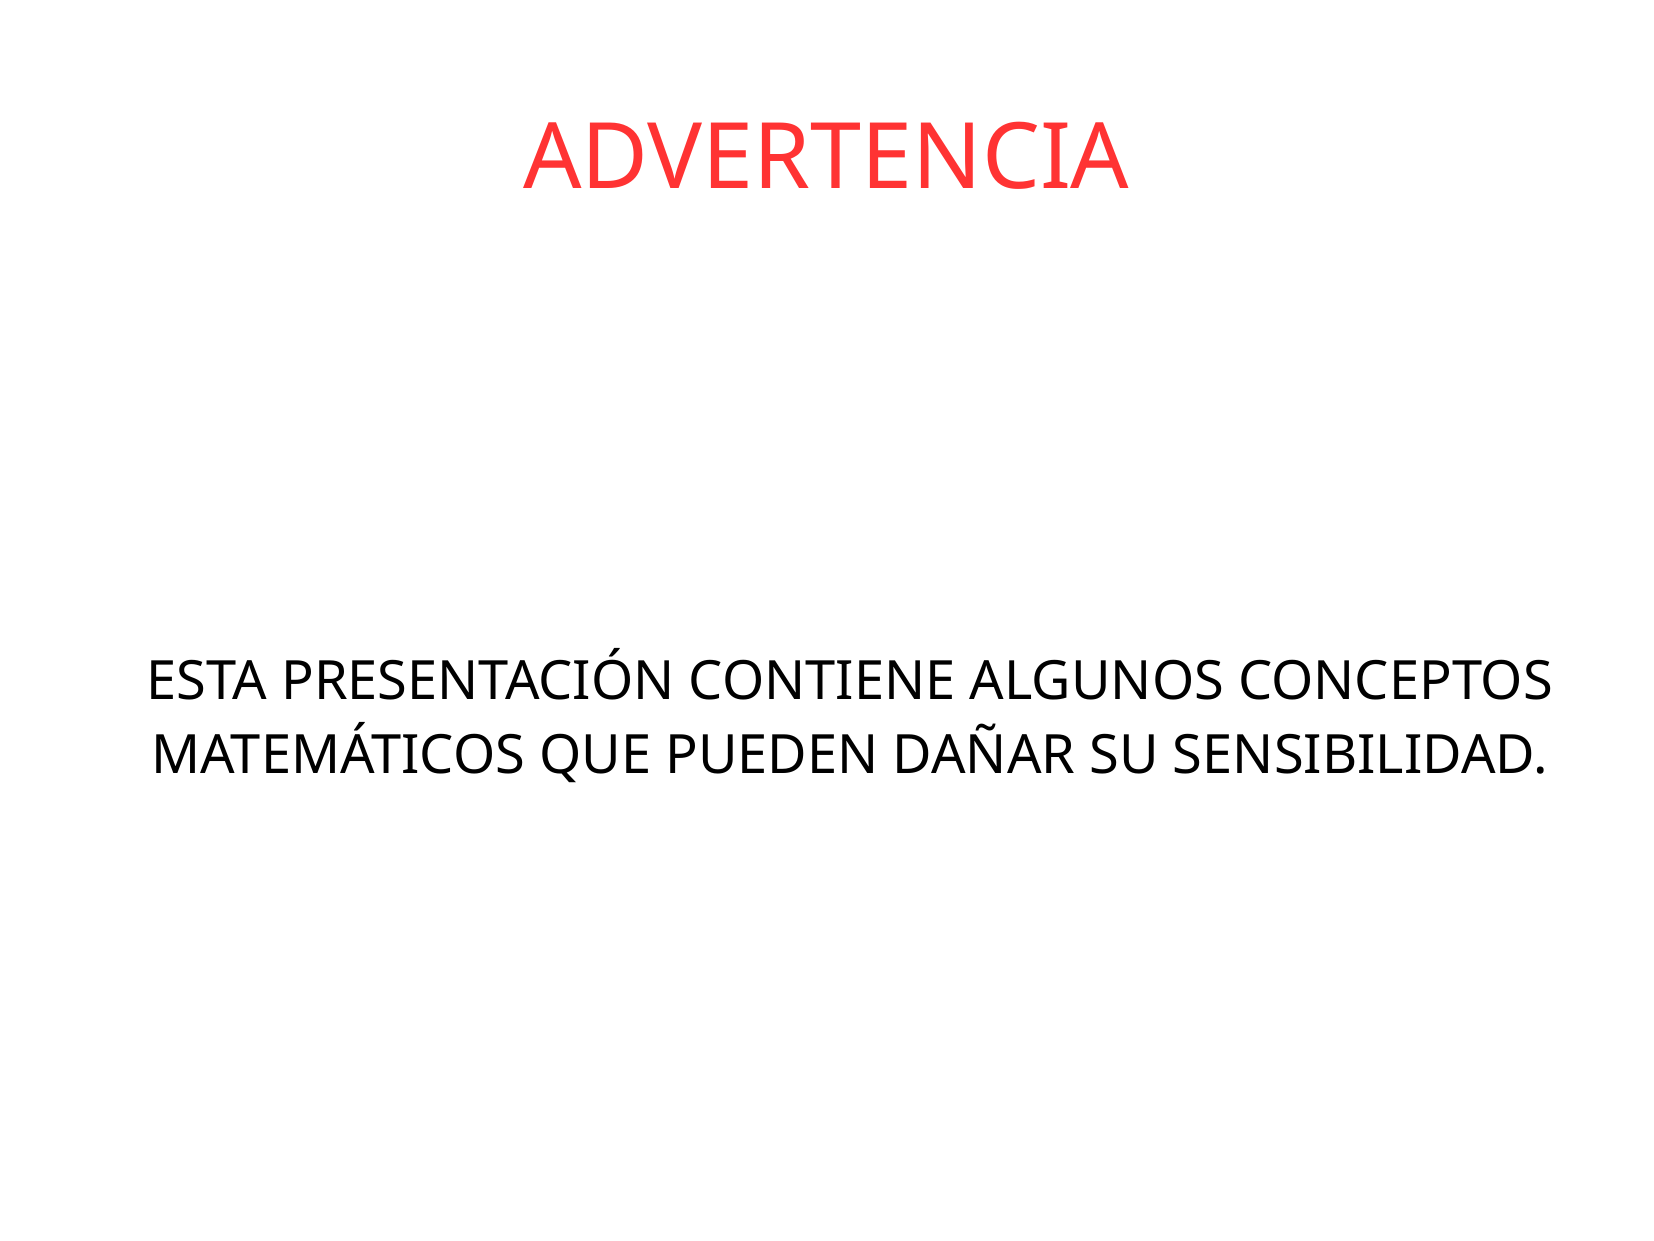

# ADVERTENCIA
ESTA PRESENTACIÓN CONTIENE ALGUNOS CONCEPTOS MATEMÁTICOS QUE PUEDEN DAÑAR SU SENSIBILIDAD.